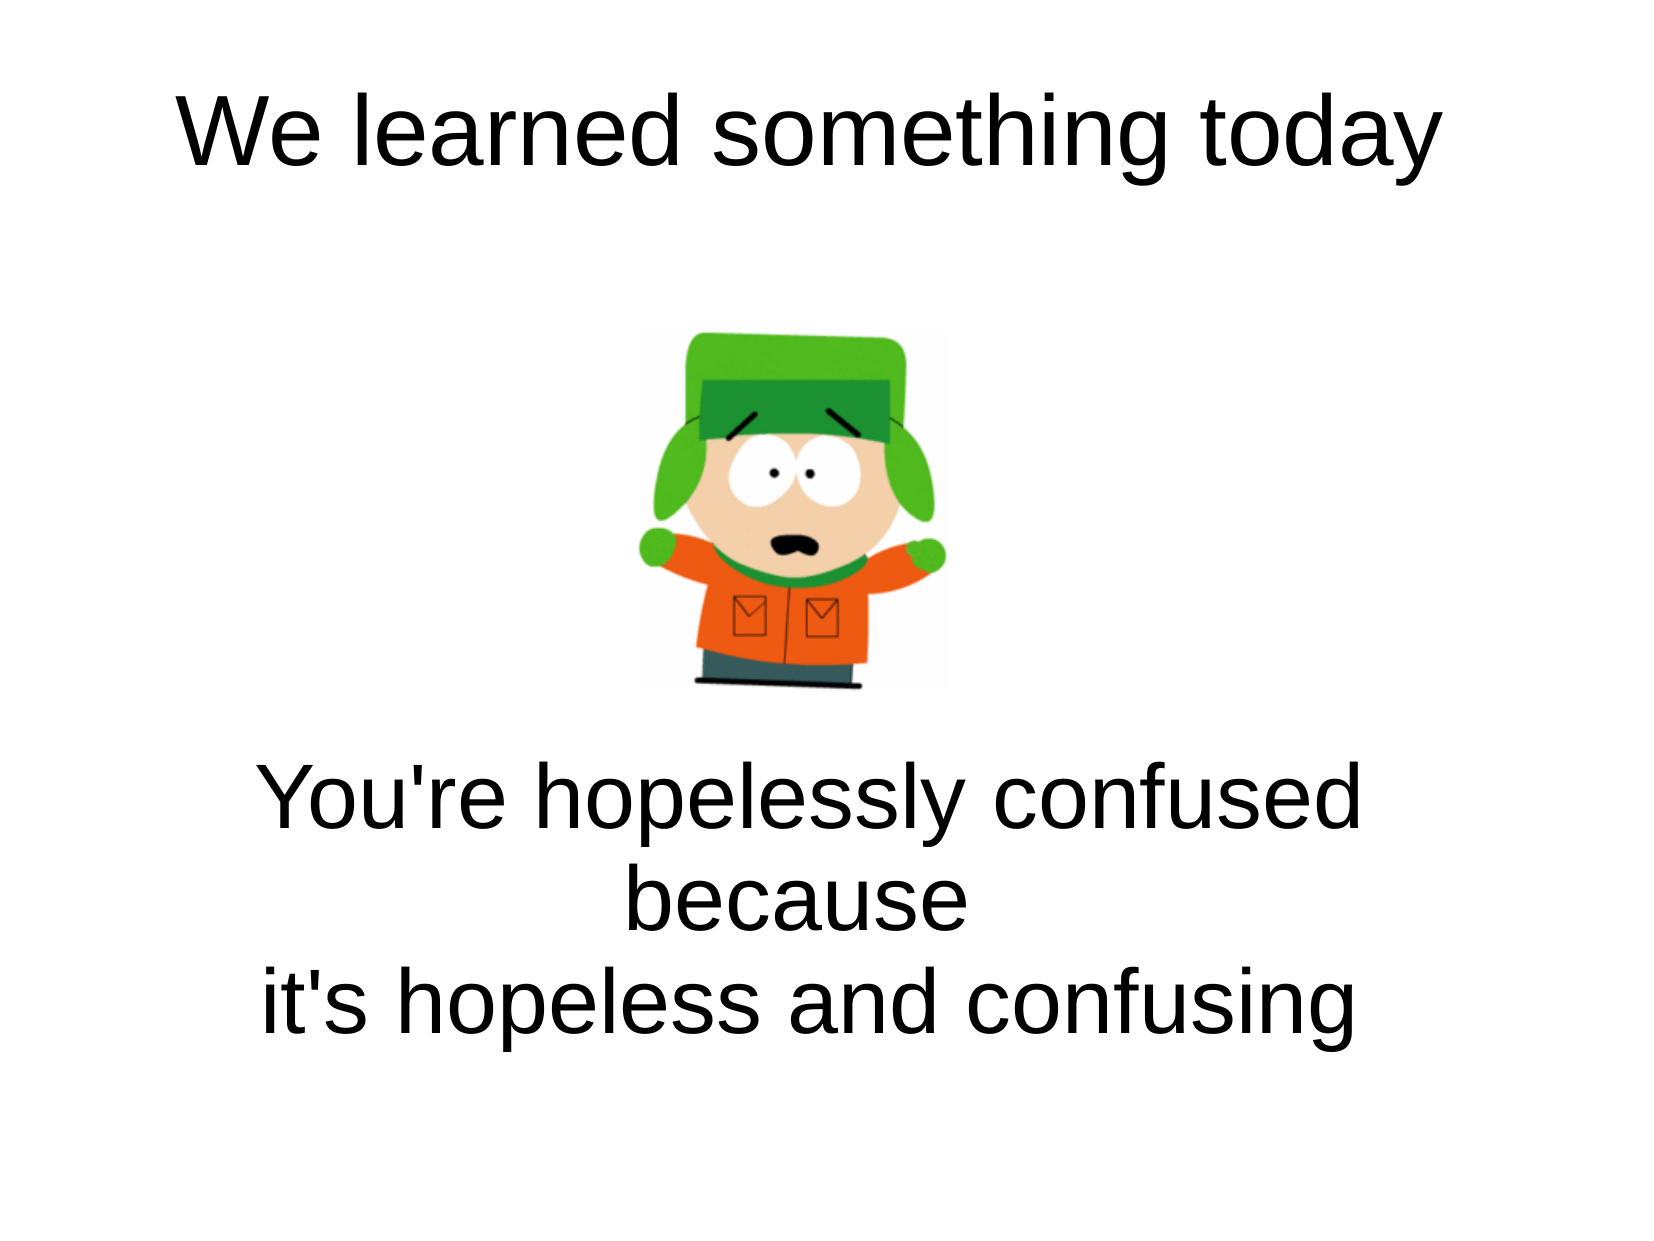

We learned something today
You're hopelessly confused because
it's hopeless and confusing